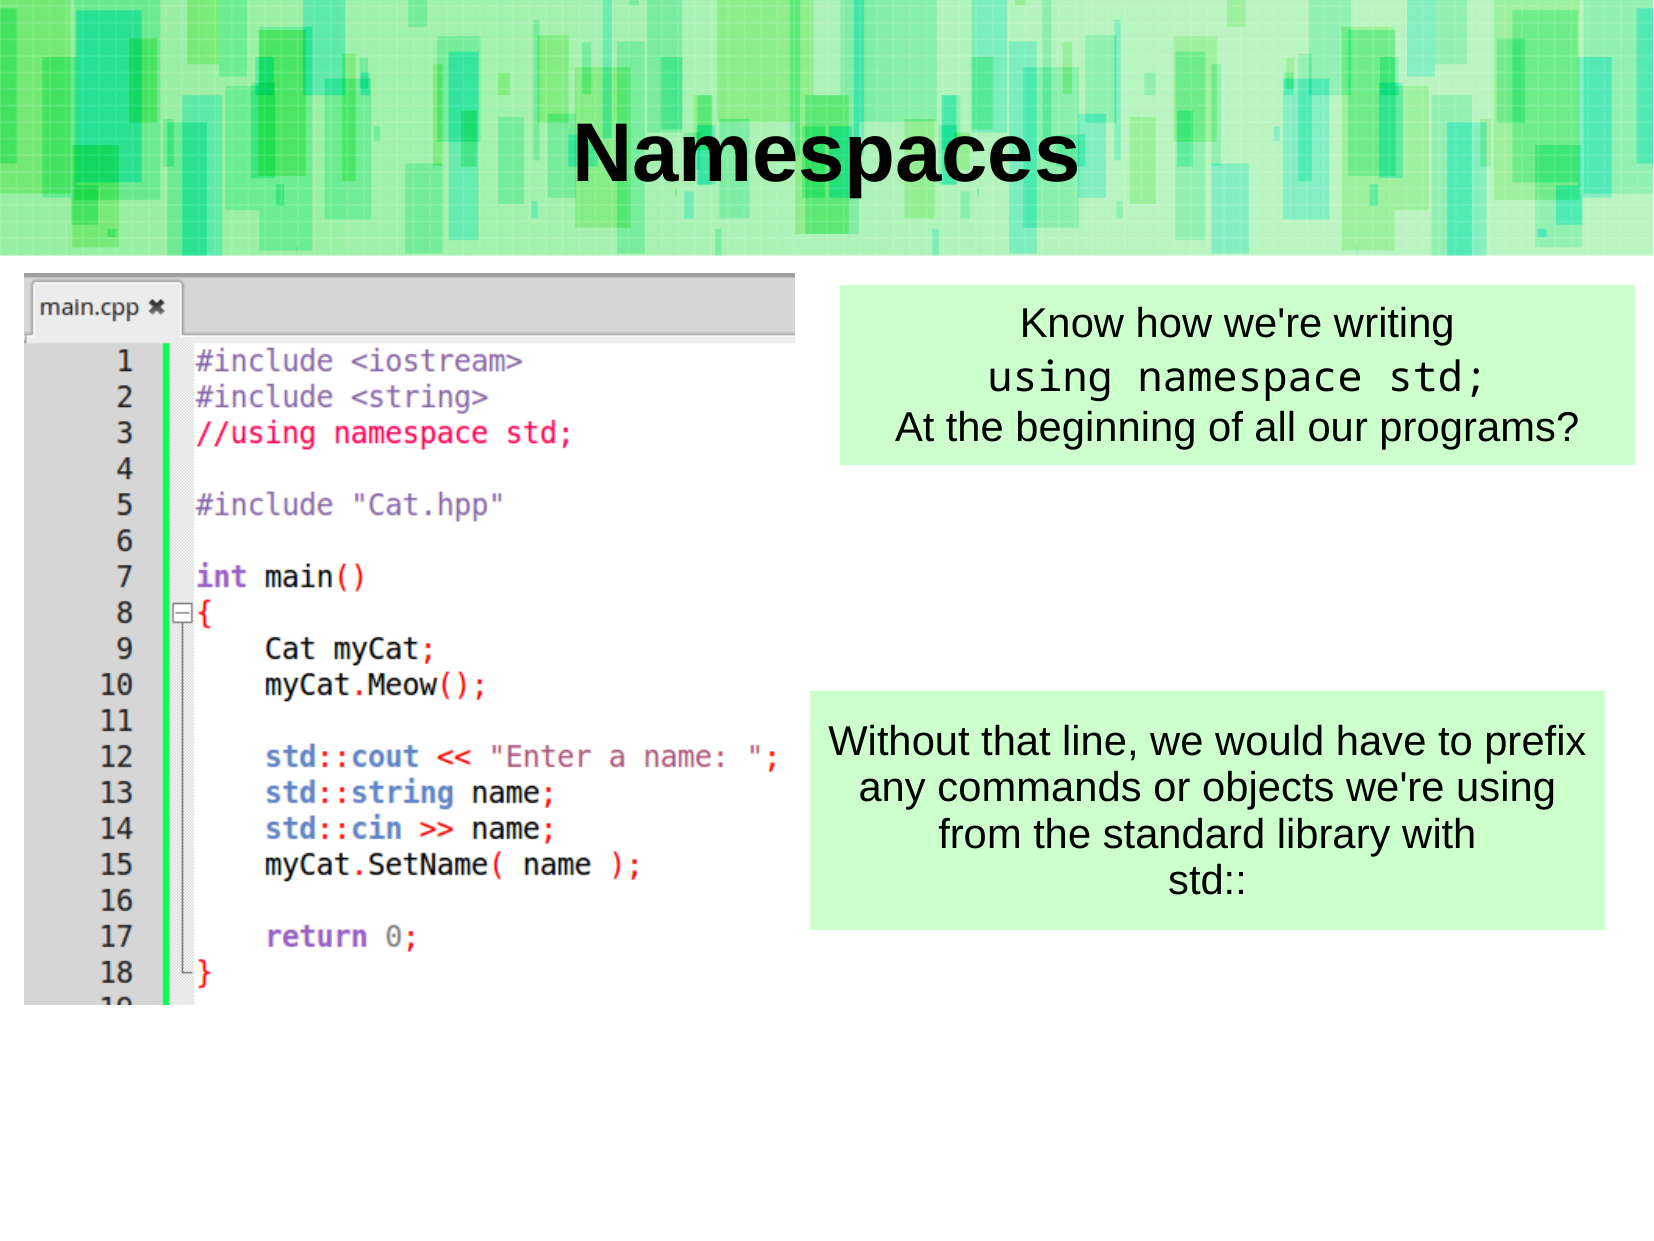

# Namespaces
Know how we're writing
using namespace std;
At the beginning of all our programs?
Without that line, we would have to prefix any commands or objects we're using from the standard library with
std::